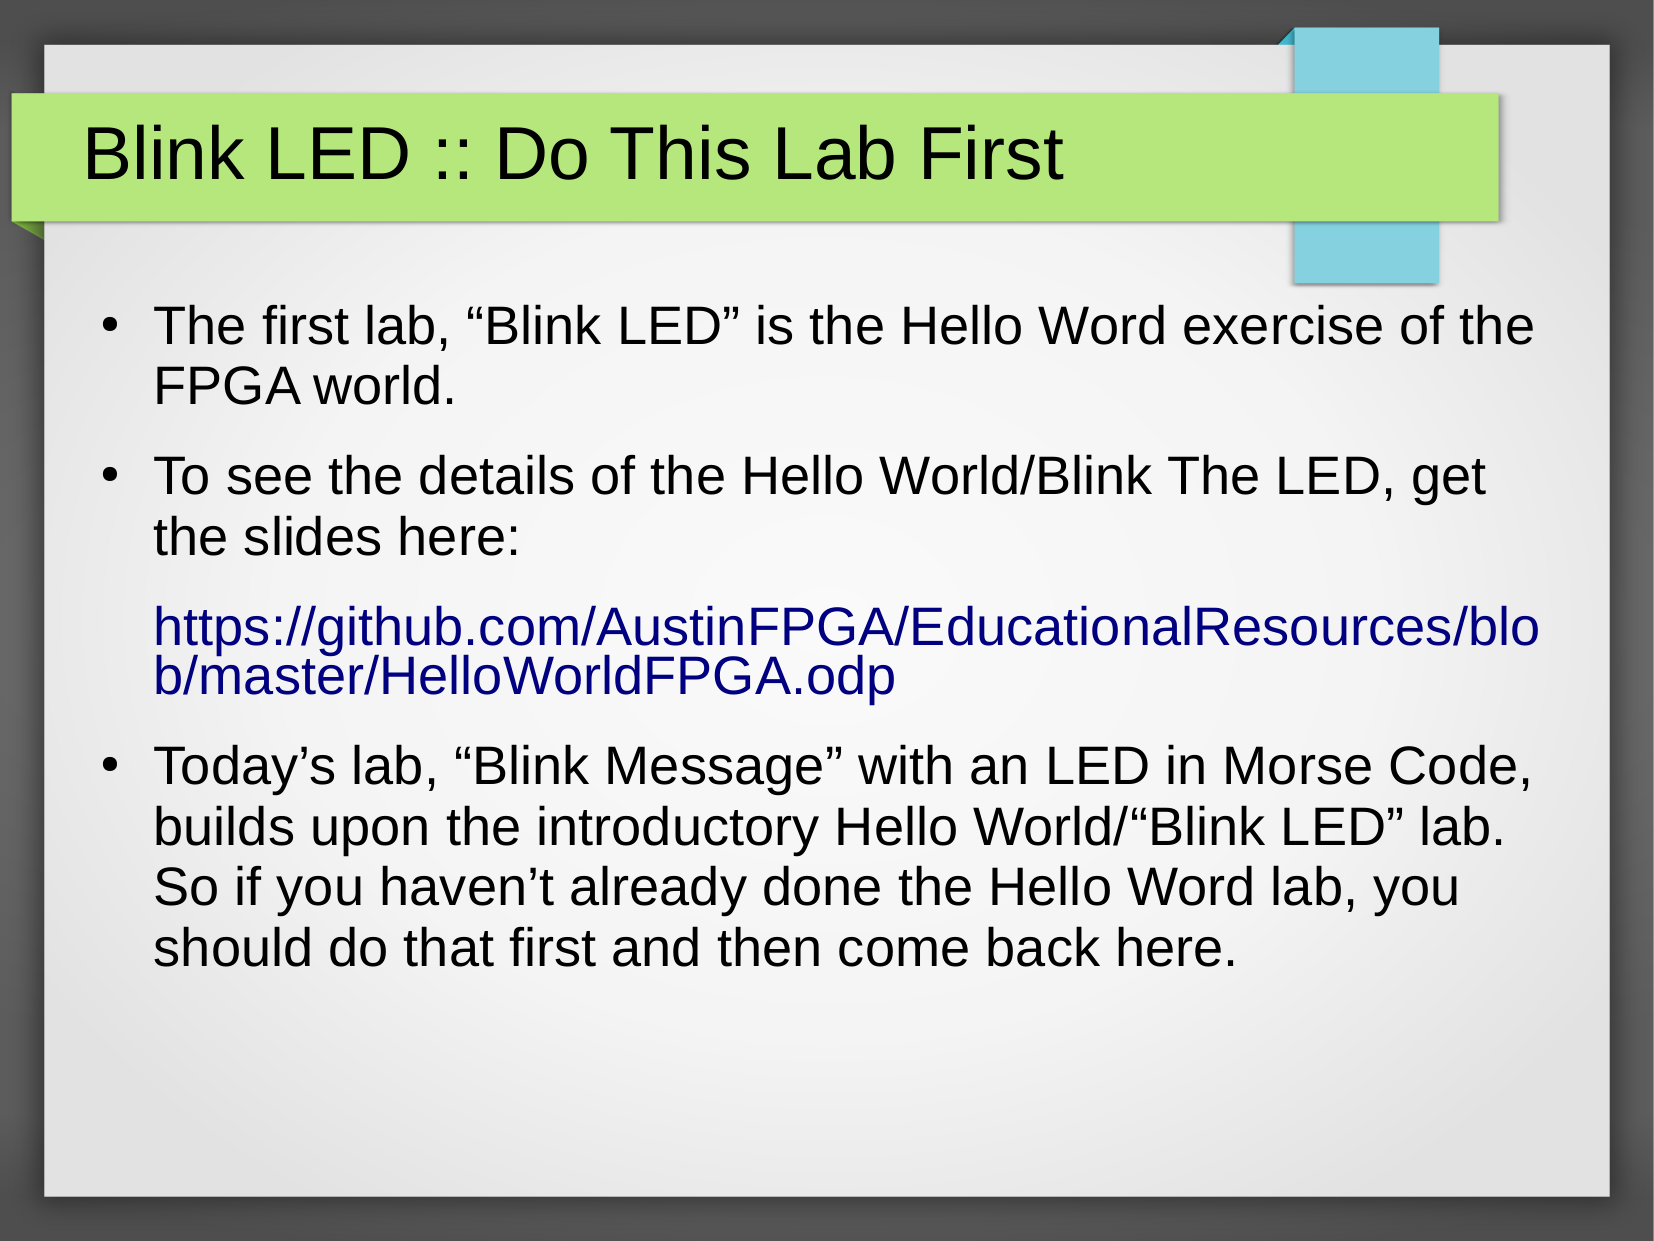

# Blink LED :: Do This Lab First
The first lab, “Blink LED” is the Hello Word exercise of the FPGA world.
To see the details of the Hello World/Blink The LED, get the slides here:
https://github.com/AustinFPGA/EducationalResources/blob/master/HelloWorldFPGA.odp
Today’s lab, “Blink Message” with an LED in Morse Code, builds upon the introductory Hello World/“Blink LED” lab. So if you haven’t already done the Hello Word lab, you should do that first and then come back here.